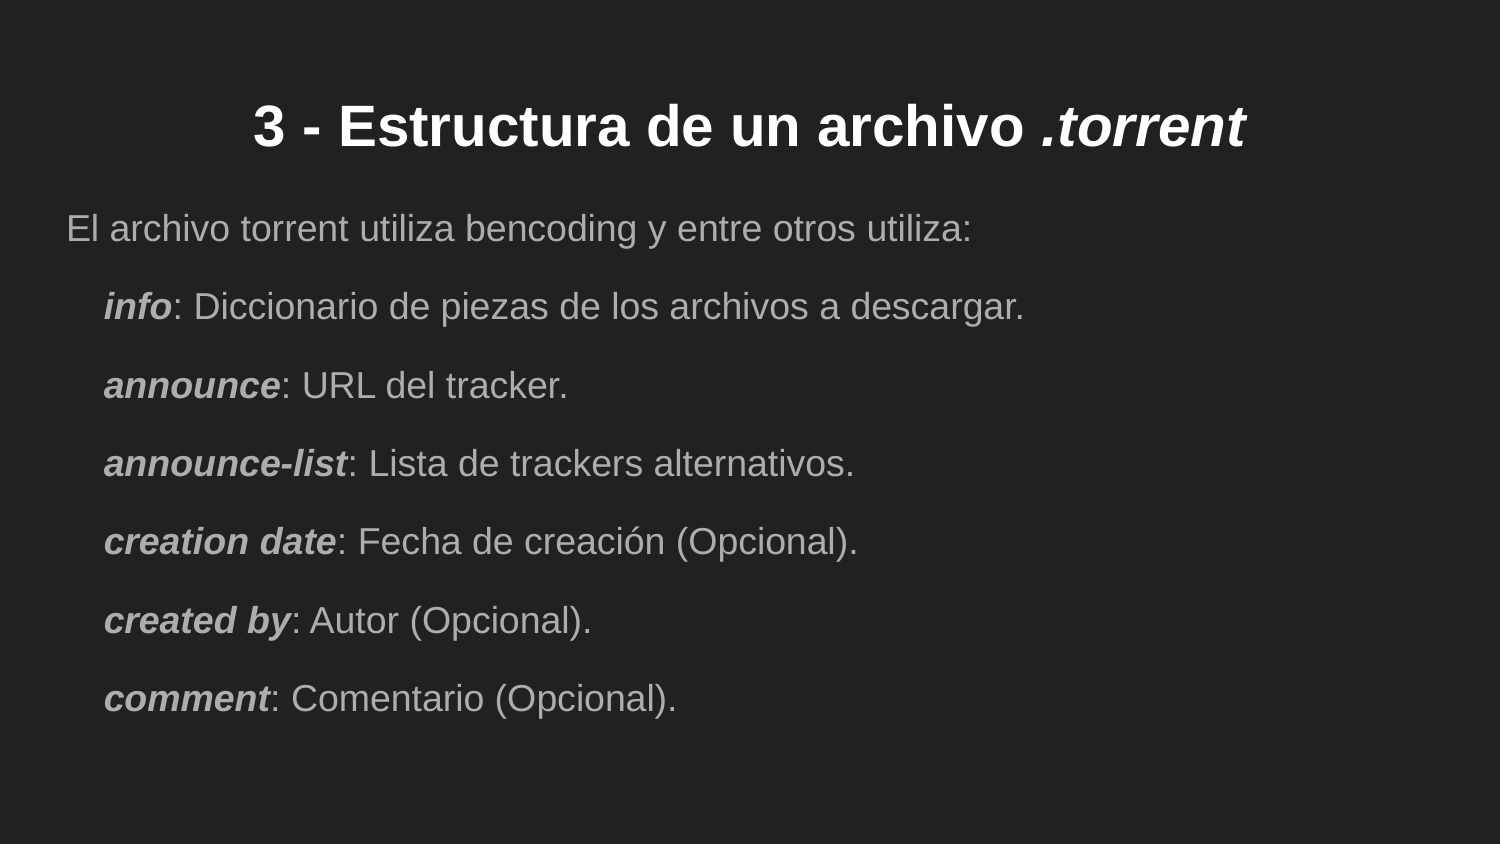

# 3 - Estructura de un archivo .torrent
El archivo torrent utiliza bencoding y entre otros utiliza:
info: Diccionario de piezas de los archivos a descargar.
announce: URL del tracker.
announce-list: Lista de trackers alternativos.
creation date: Fecha de creación (Opcional).
created by: Autor (Opcional).
comment: Comentario (Opcional).